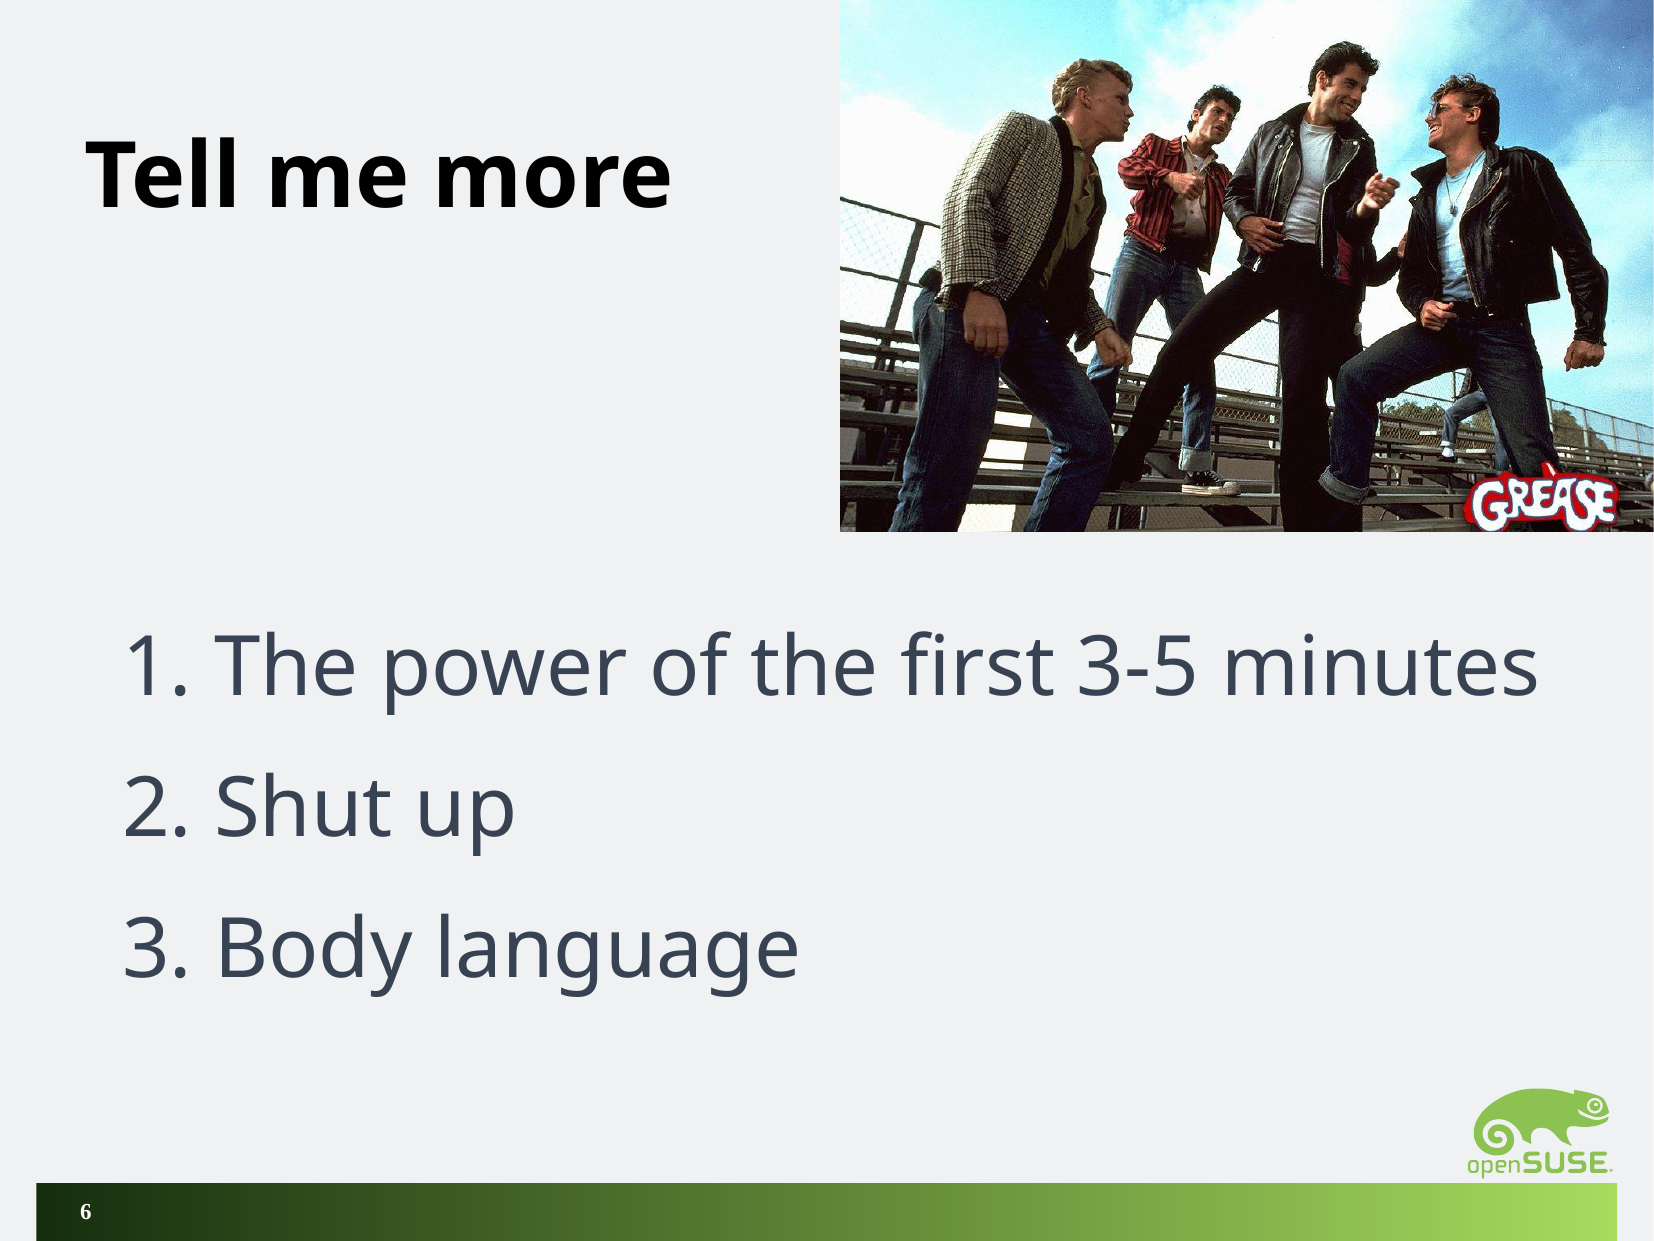

Tell me more
# 1. The power of the first 3-5 minutes
2. Shut up
3. Body language
6